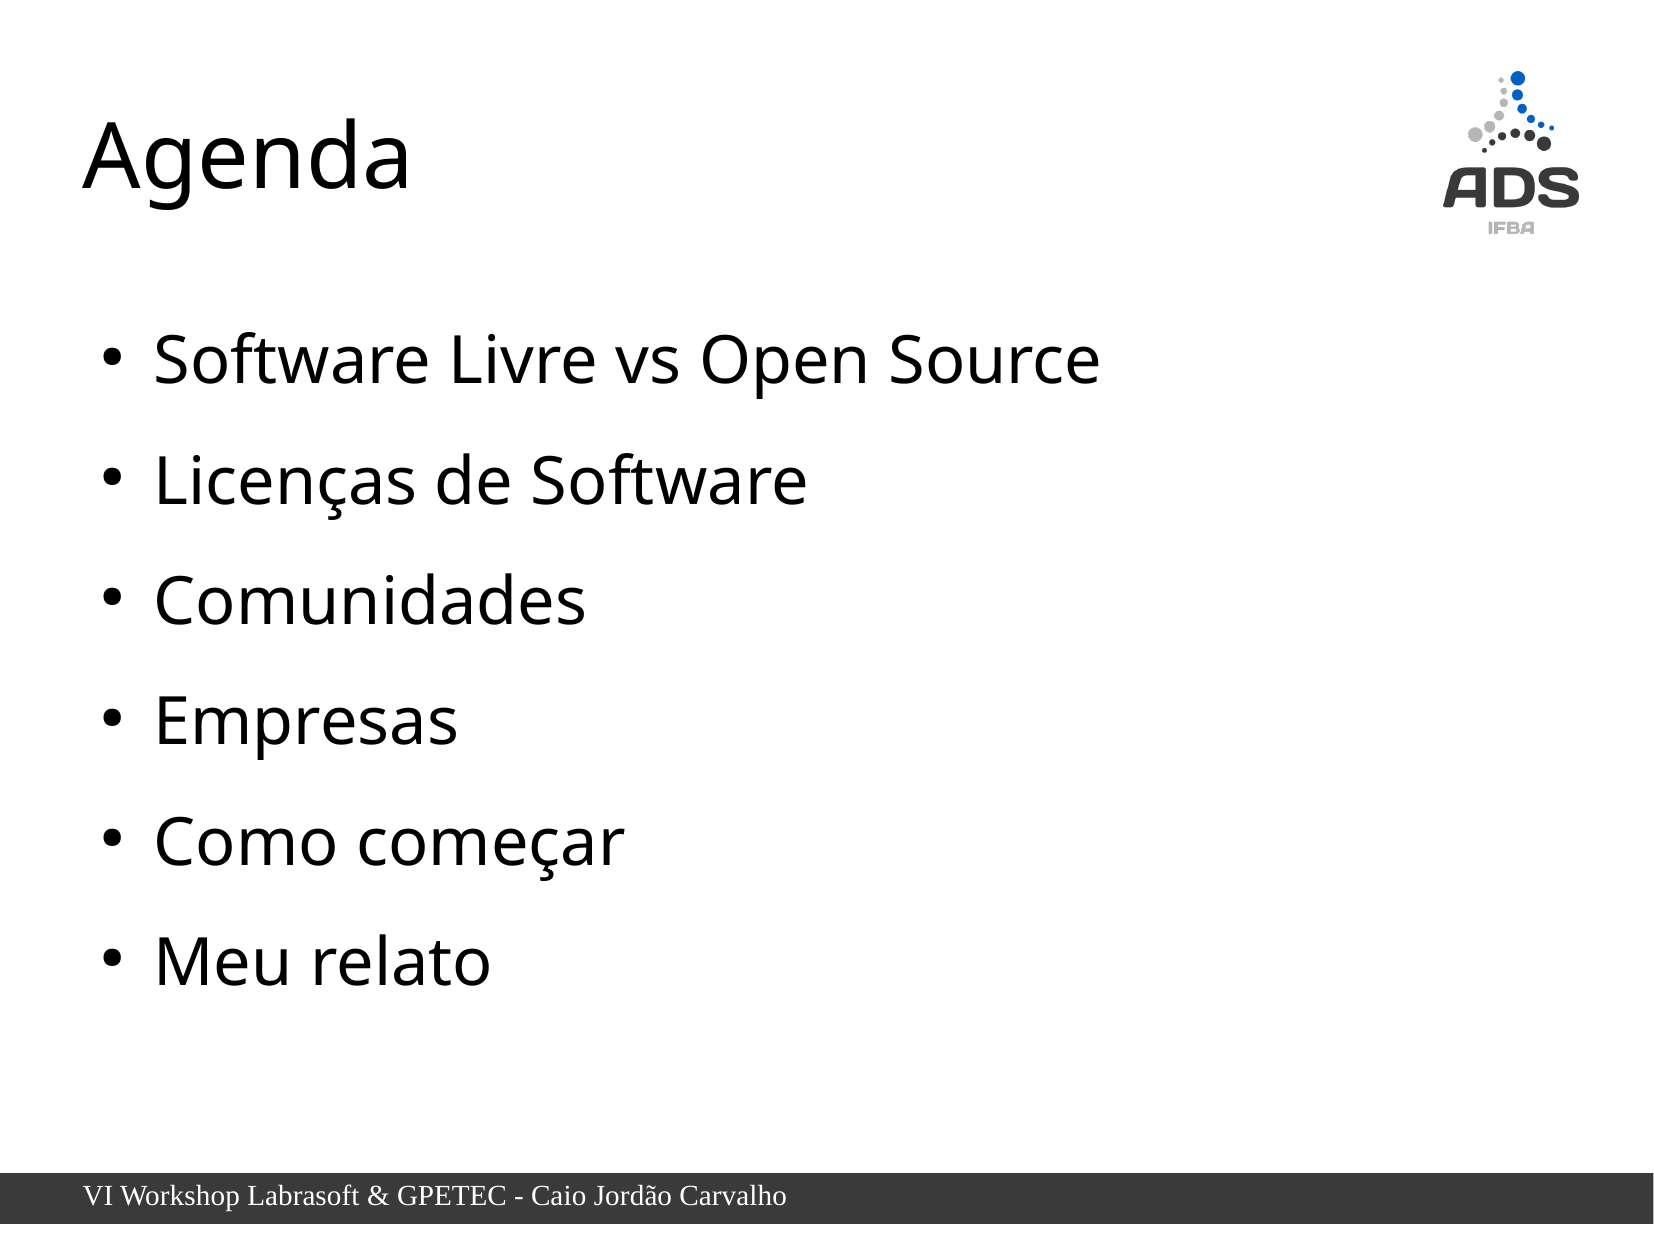

# Agenda
Software Livre vs Open Source
Licenças de Software
Comunidades
Empresas
Como começar
Meu relato